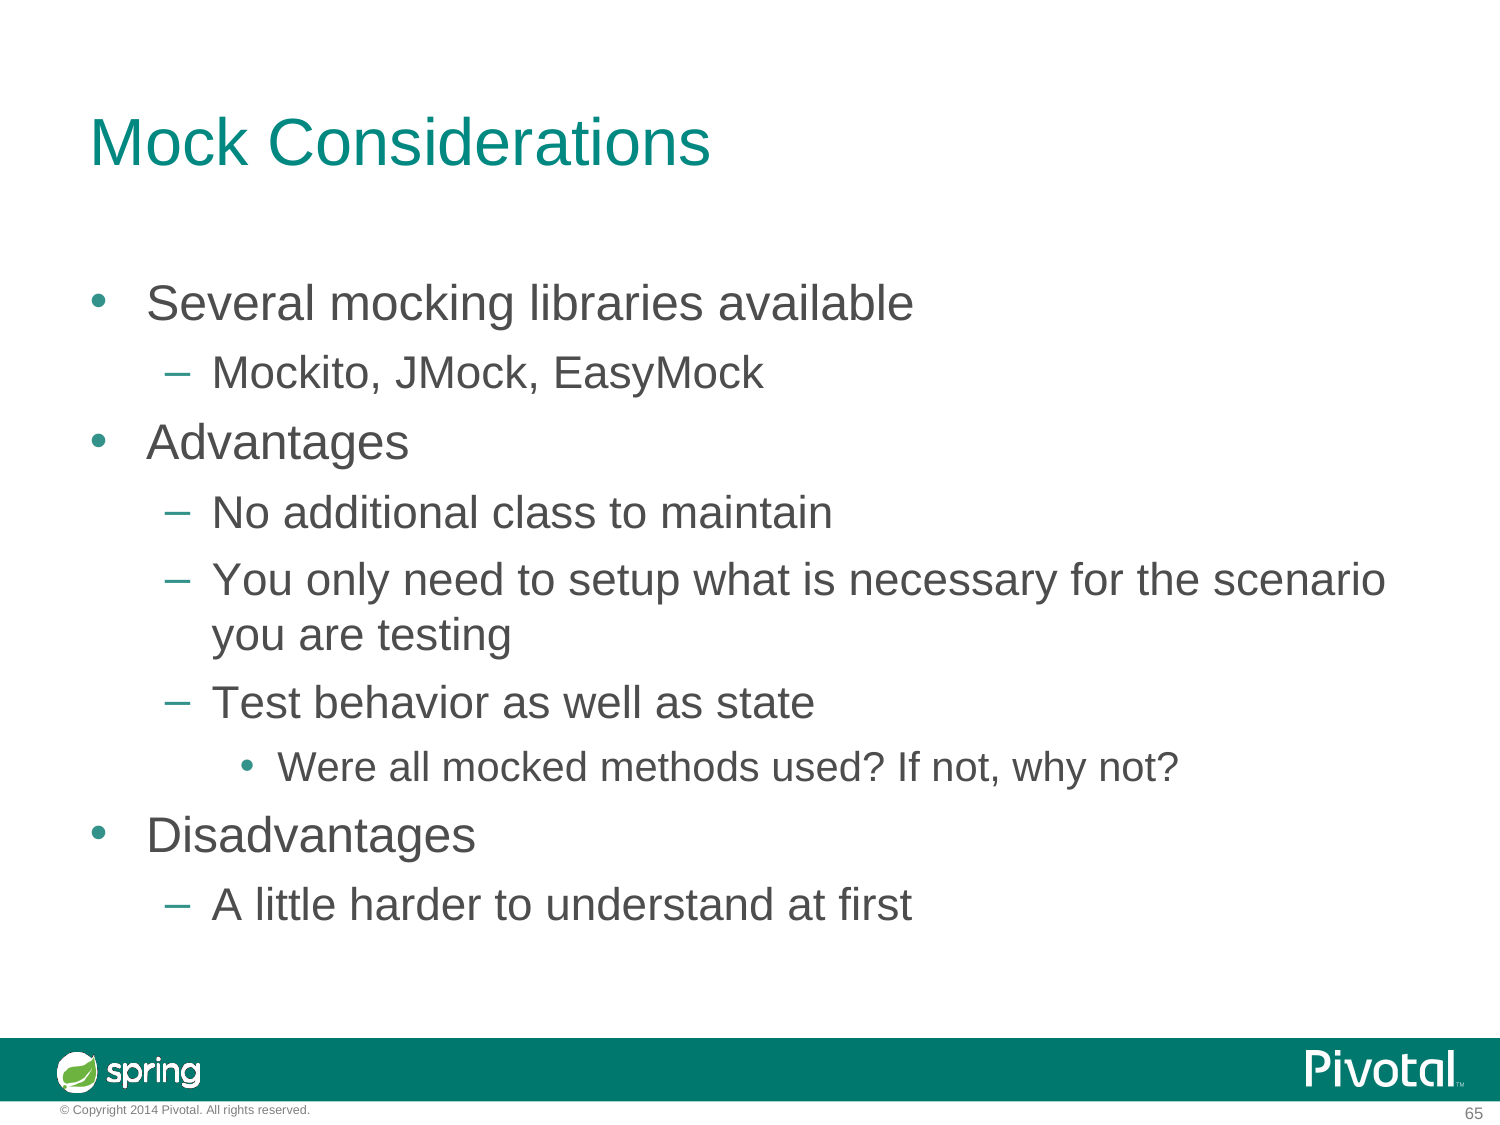

# Mock Considerations
Several mocking libraries available
Mockito, JMock, EasyMock
Advantages
No additional class to maintain
You only need to setup what is necessary for the scenario you are testing
Test behavior as well as state
Were all mocked methods used? If not, why not?
Disadvantages
A little harder to understand at first